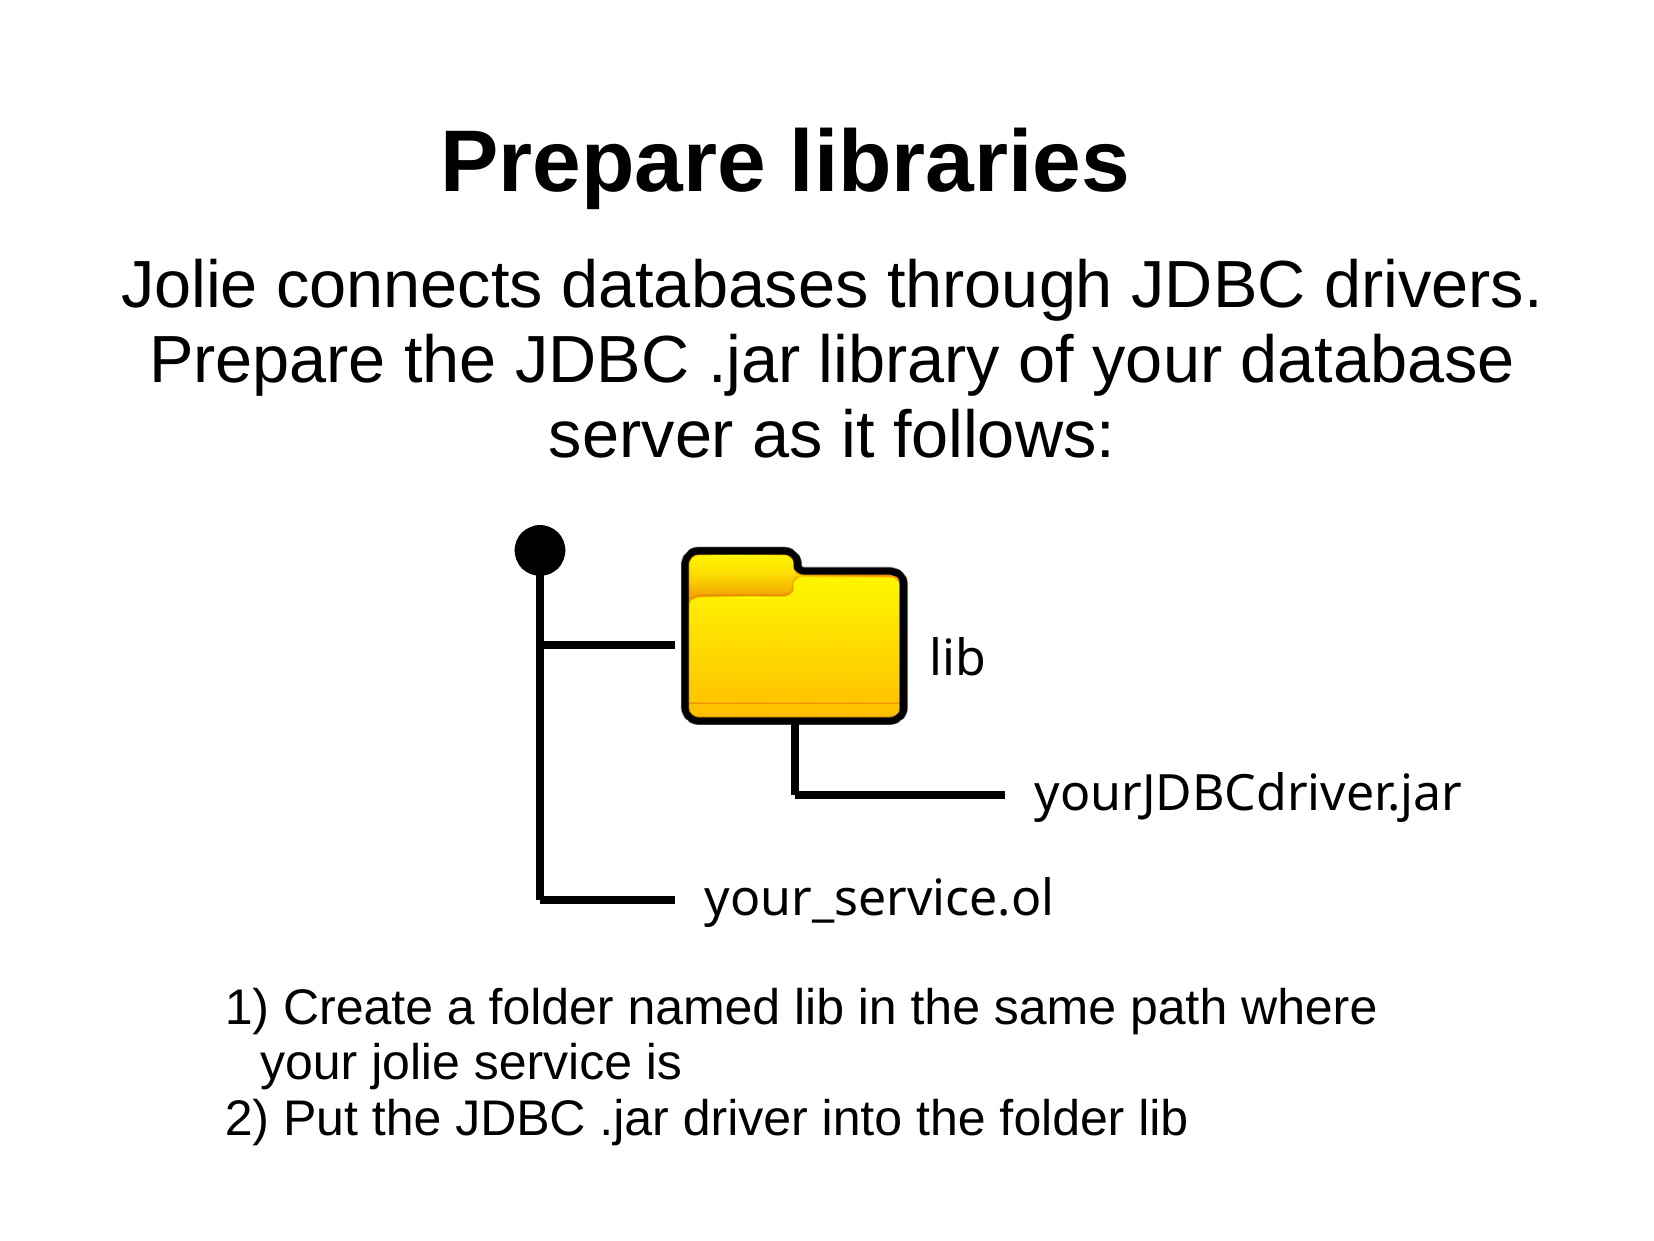

Prepare libraries
Jolie connects databases through JDBC drivers.
Prepare the JDBC .jar library of your database server as it follows:
lib
yourJDBCdriver.jar
your_service.ol
 Create a folder named lib in the same path where your jolie service is
 Put the JDBC .jar driver into the folder lib